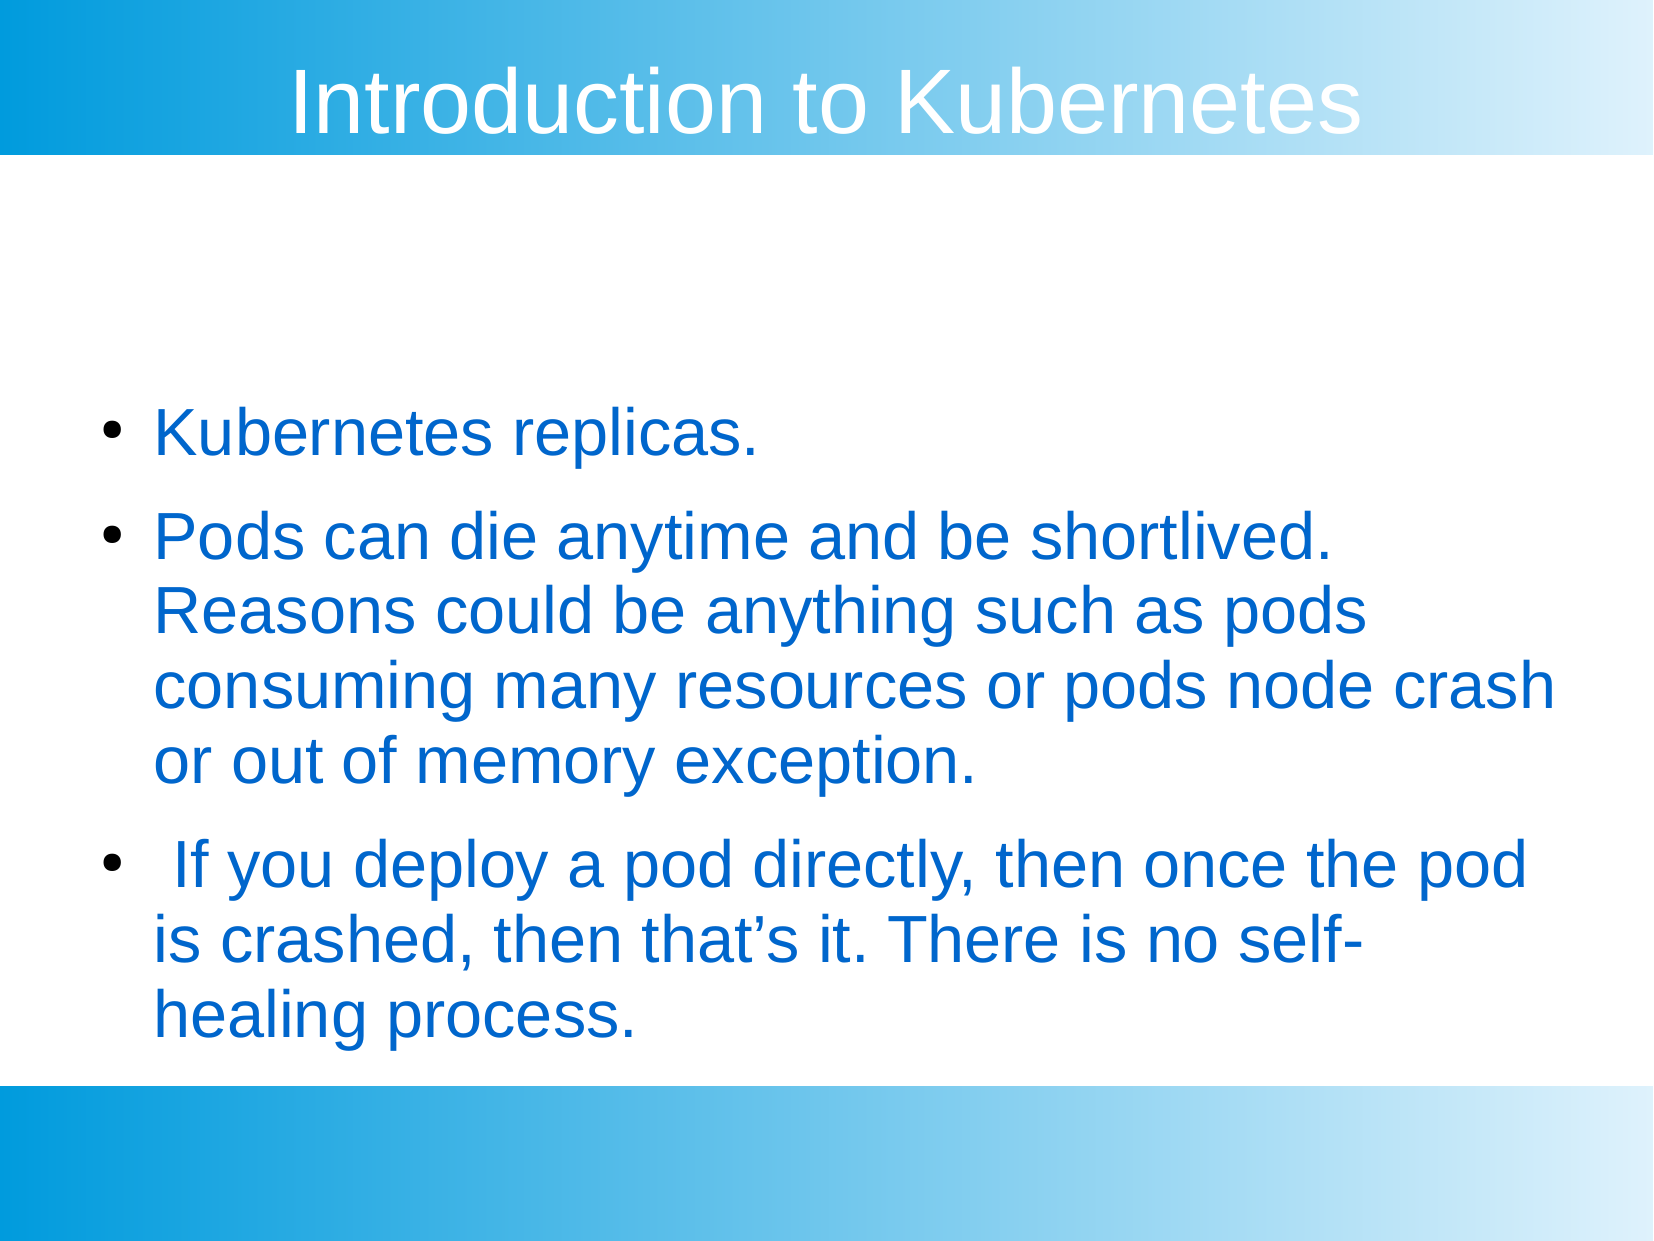

# Introduction to Kubernetes
Kubernetes replicas.
Pods can die anytime and be shortlived. Reasons could be anything such as pods consuming many resources or pods node crash or out of memory exception.
 If you deploy a pod directly, then once the pod is crashed, then that’s it. There is no self-healing process.